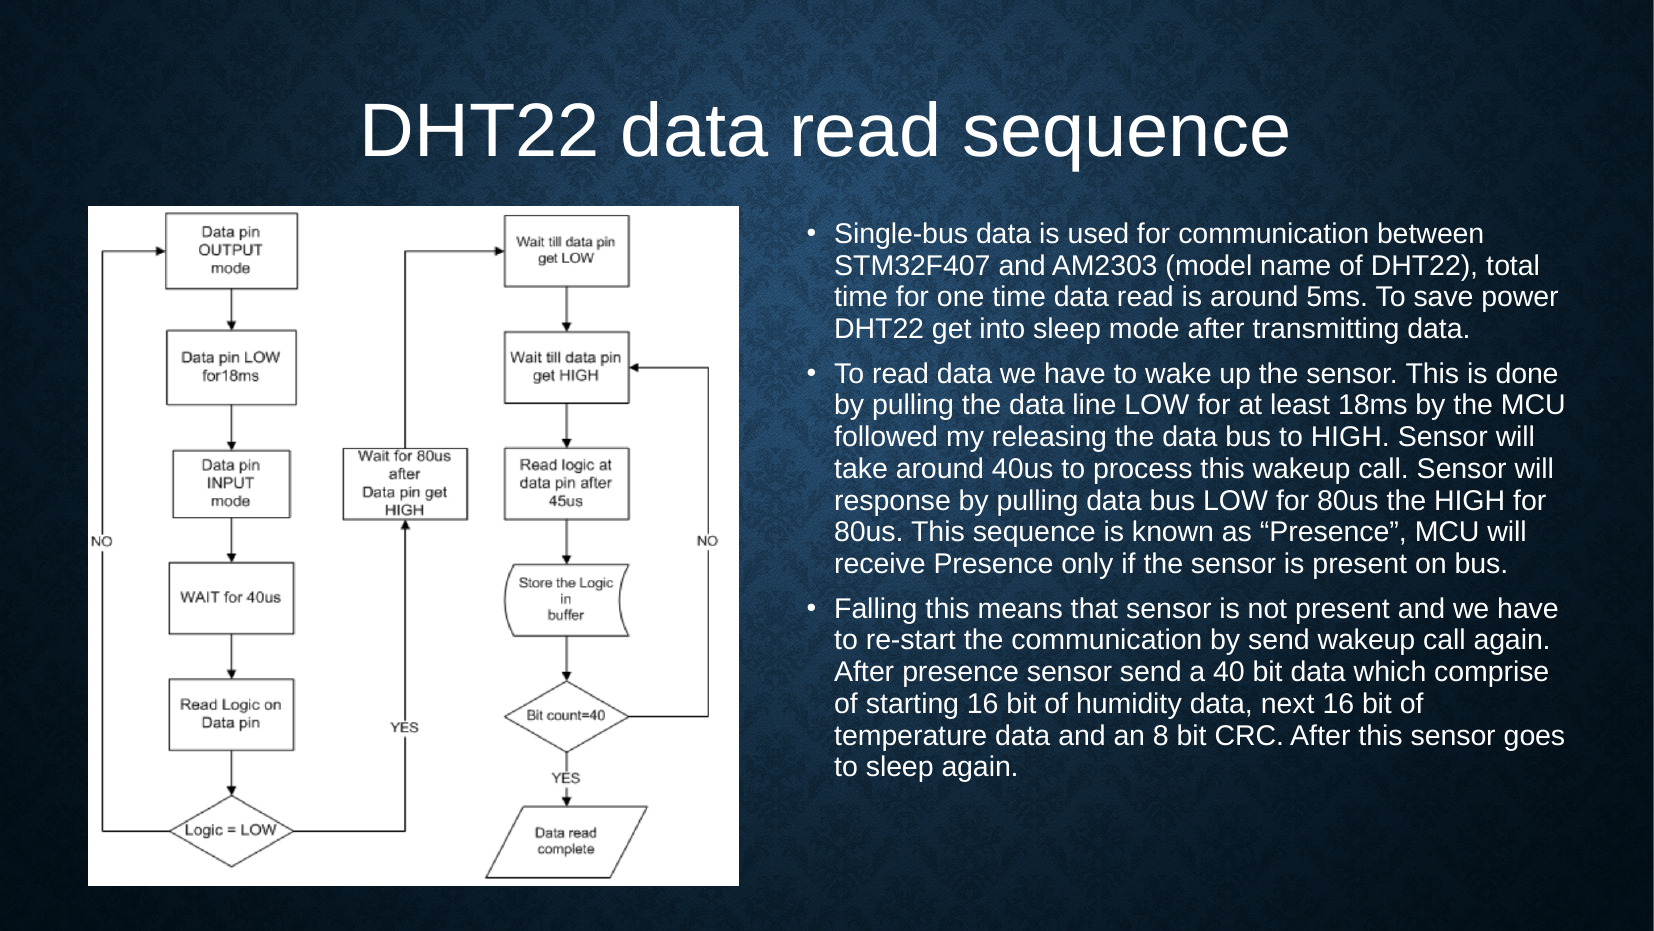

# DHT22 data read sequence
Single-bus data is used for communication between STM32F407 and AM2303 (model name of DHT22), total time for one time data read is around 5ms. To save power DHT22 get into sleep mode after transmitting data.
To read data we have to wake up the sensor. This is done by pulling the data line LOW for at least 18ms by the MCU followed my releasing the data bus to HIGH. Sensor will take around 40us to process this wakeup call. Sensor will response by pulling data bus LOW for 80us the HIGH for 80us. This sequence is known as “Presence”, MCU will receive Presence only if the sensor is present on bus.
Falling this means that sensor is not present and we have to re-start the communication by send wakeup call again. After presence sensor send a 40 bit data which comprise of starting 16 bit of humidity data, next 16 bit of temperature data and an 8 bit CRC. After this sensor goes to sleep again.